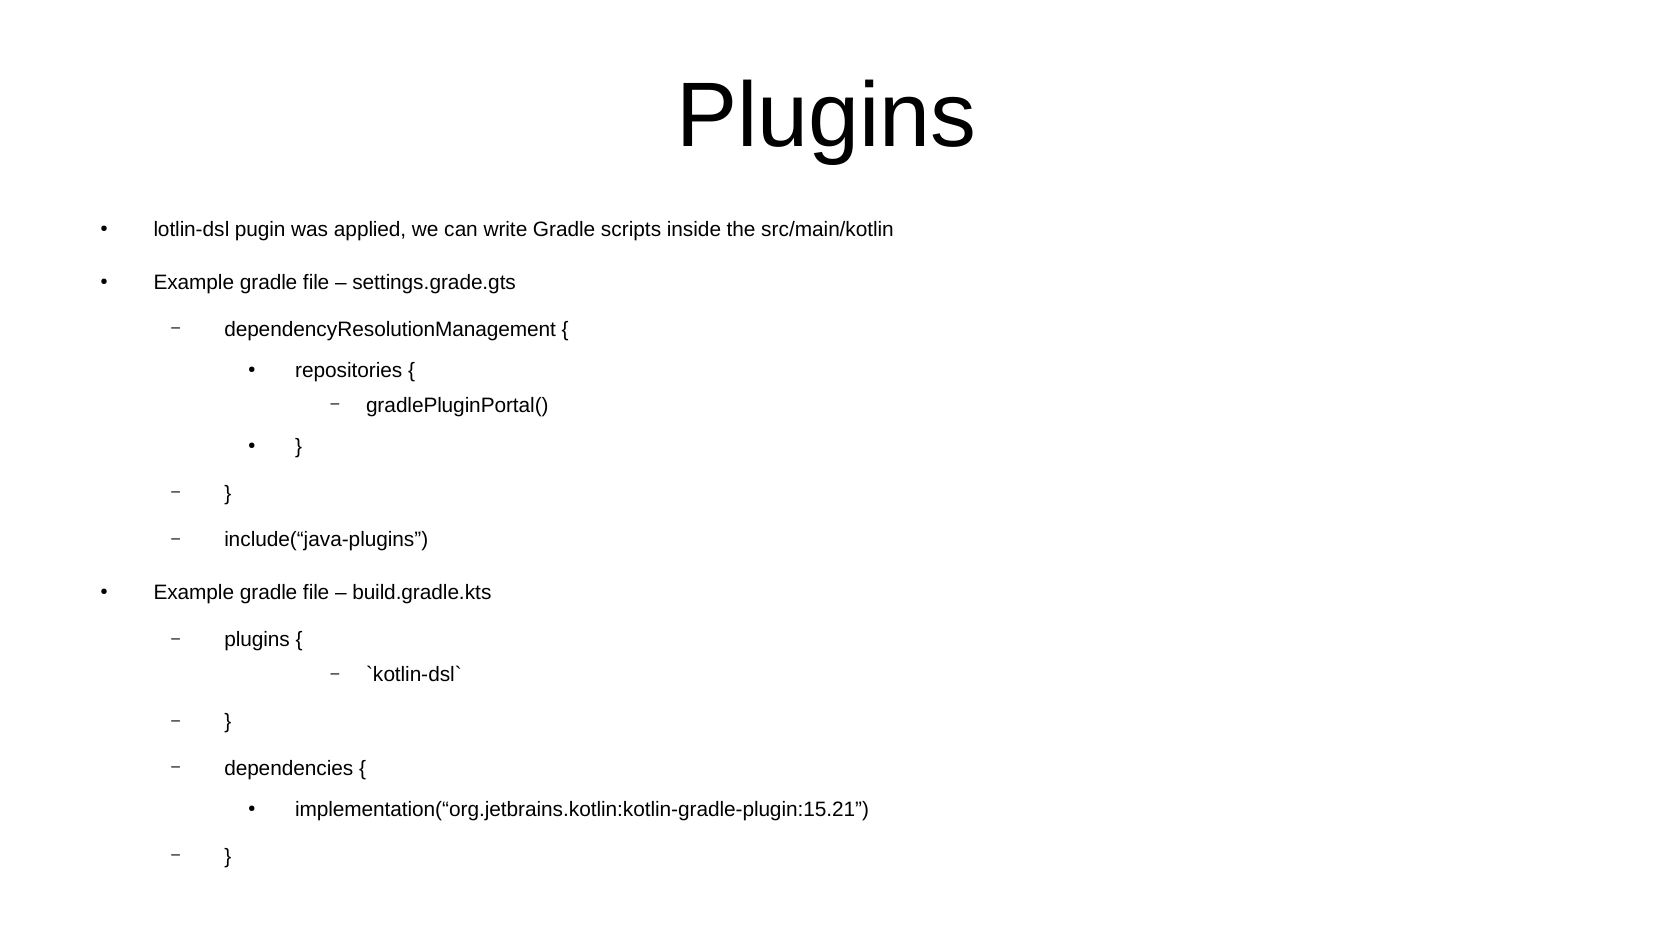

# Plugins
lotlin-dsl pugin was applied, we can write Gradle scripts inside the src/main/kotlin
Example gradle file – settings.grade.gts
dependencyResolutionManagement {
repositories {
gradlePluginPortal()
}
}
include(“java-plugins”)
Example gradle file – build.gradle.kts
plugins {
`kotlin-dsl`
}
dependencies {
implementation(“org.jetbrains.kotlin:kotlin-gradle-plugin:15.21”)
}